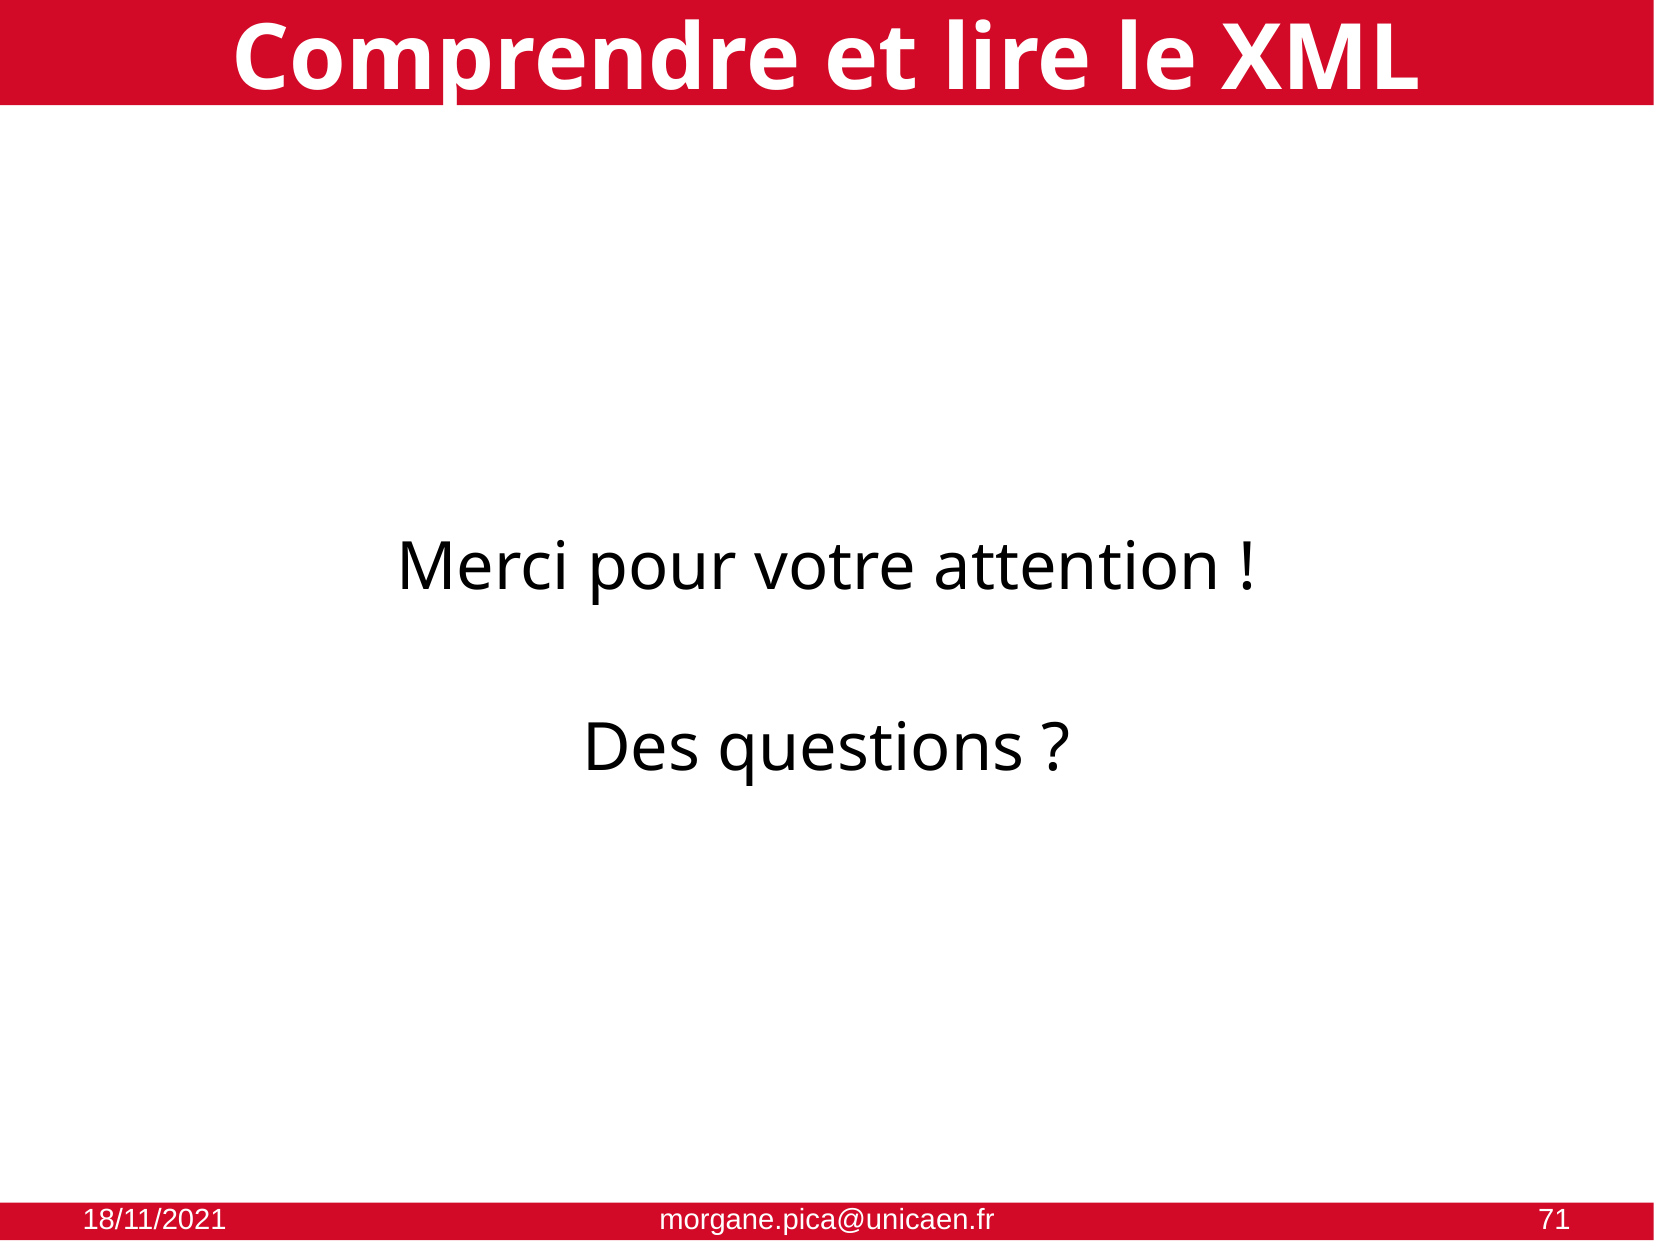

# Comprendre et lire le XML
Merci pour votre attention !
Des questions ?
18/11/2021
morgane.pica@unicaen.fr
71